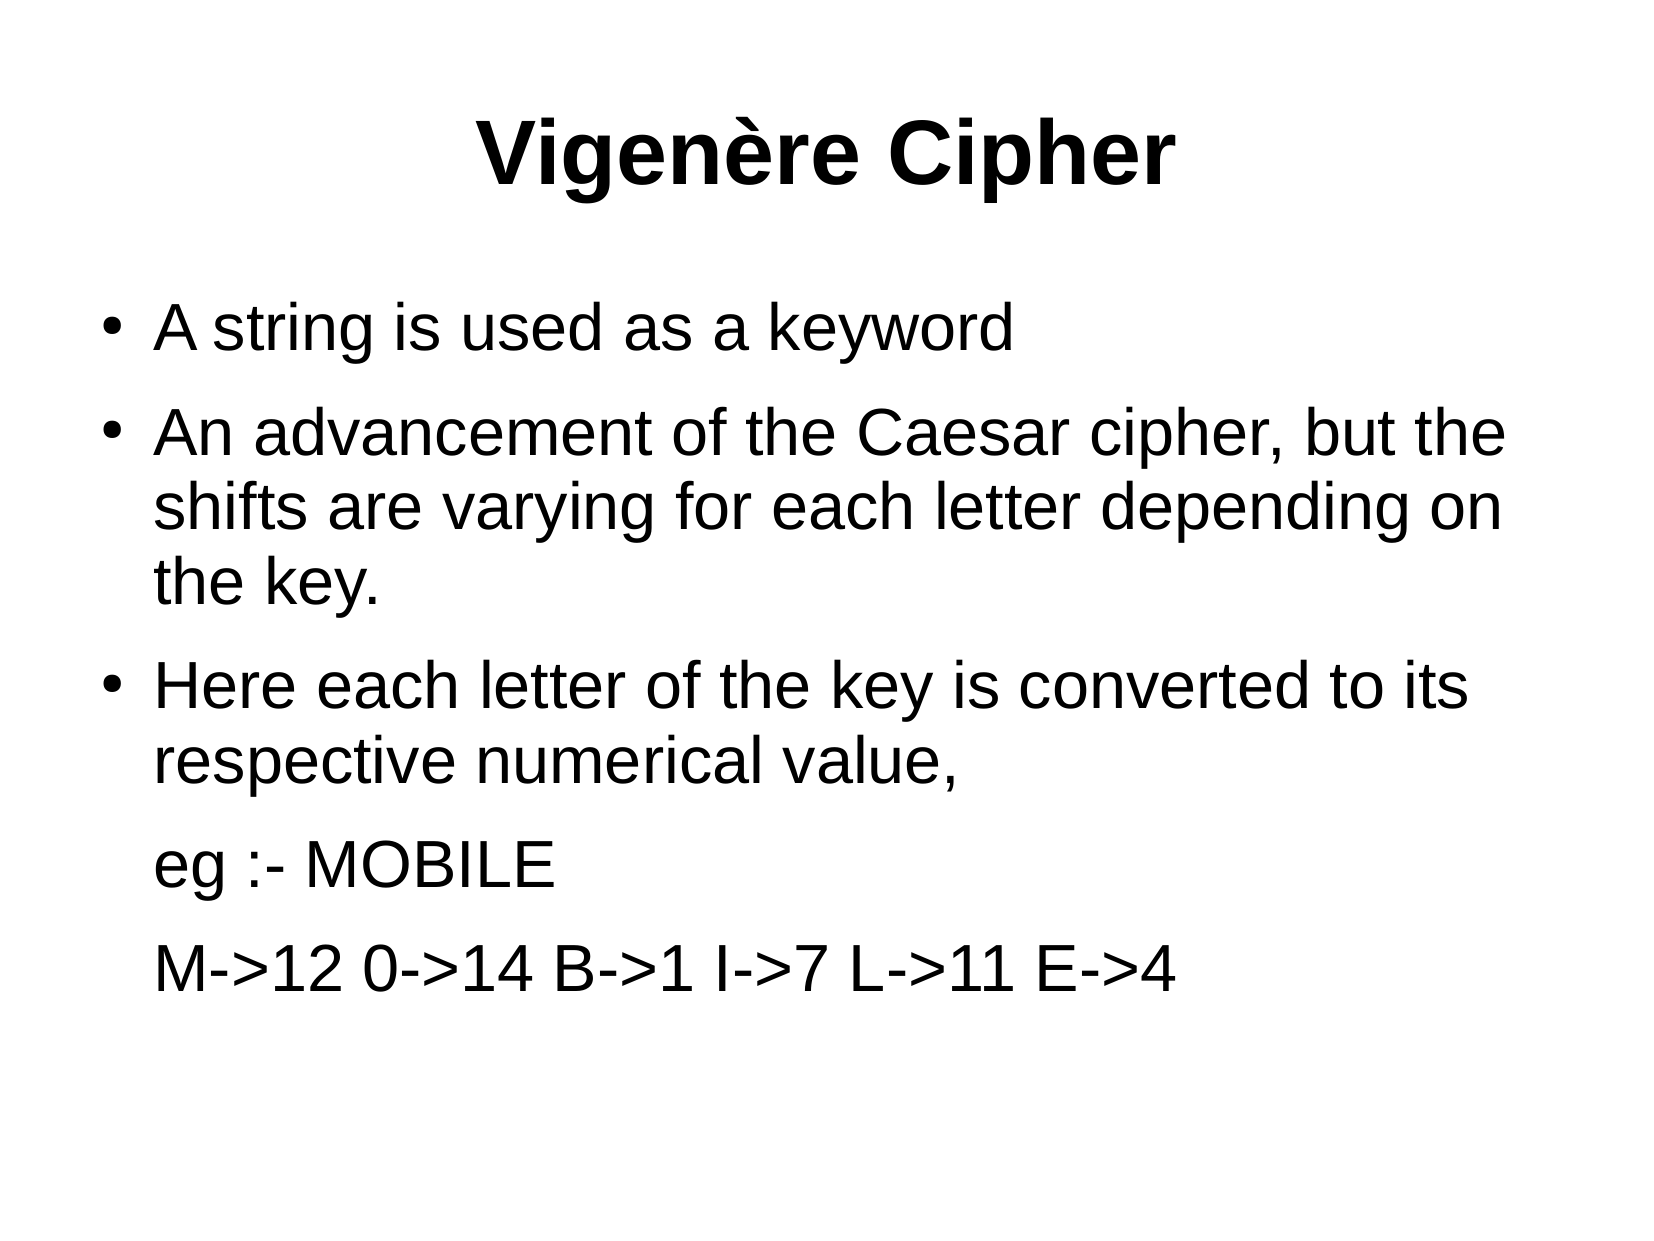

# Vigenère Cipher
A string is used as a keyword
An advancement of the Caesar cipher, but the shifts are varying for each letter depending on the key.
Here each letter of the key is converted to its respective numerical value,
eg :- MOBILE
M->12 0->14 B->1 I->7 L->11 E->4